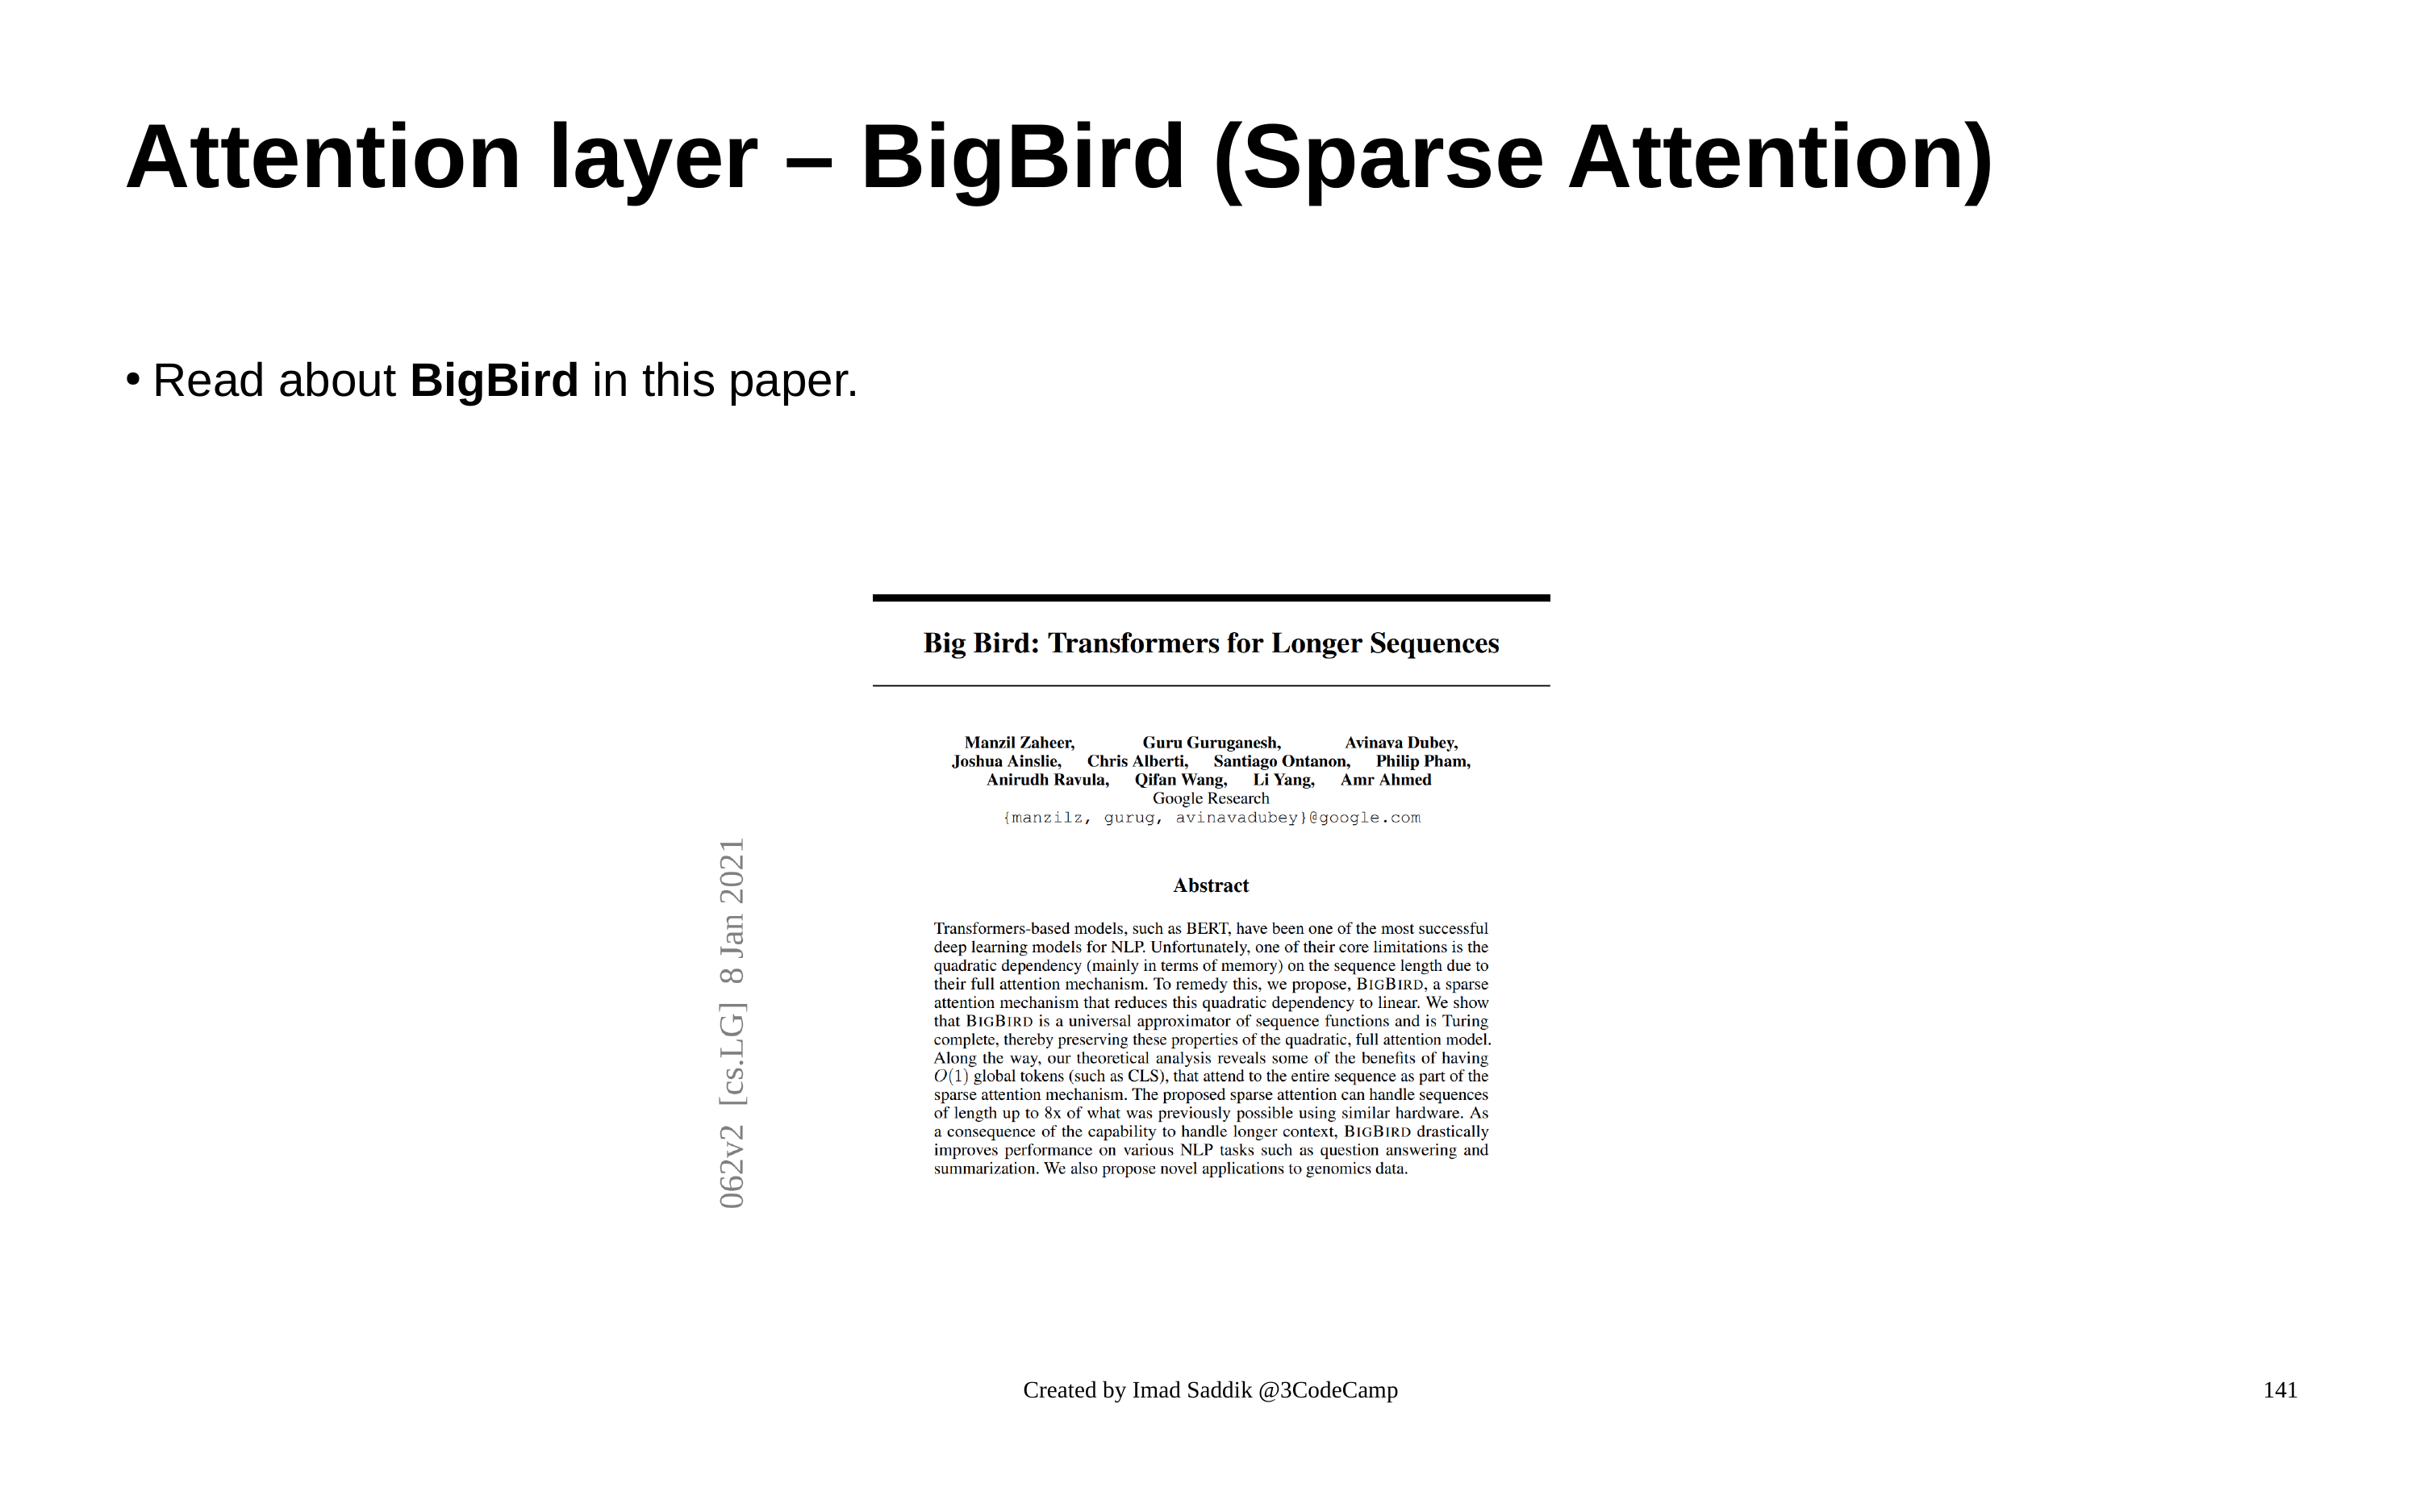

Attention layer – BigBird (Sparse Attention)
Read about BigBird in this paper.
Created by Imad Saddik @3CodeCamp
141